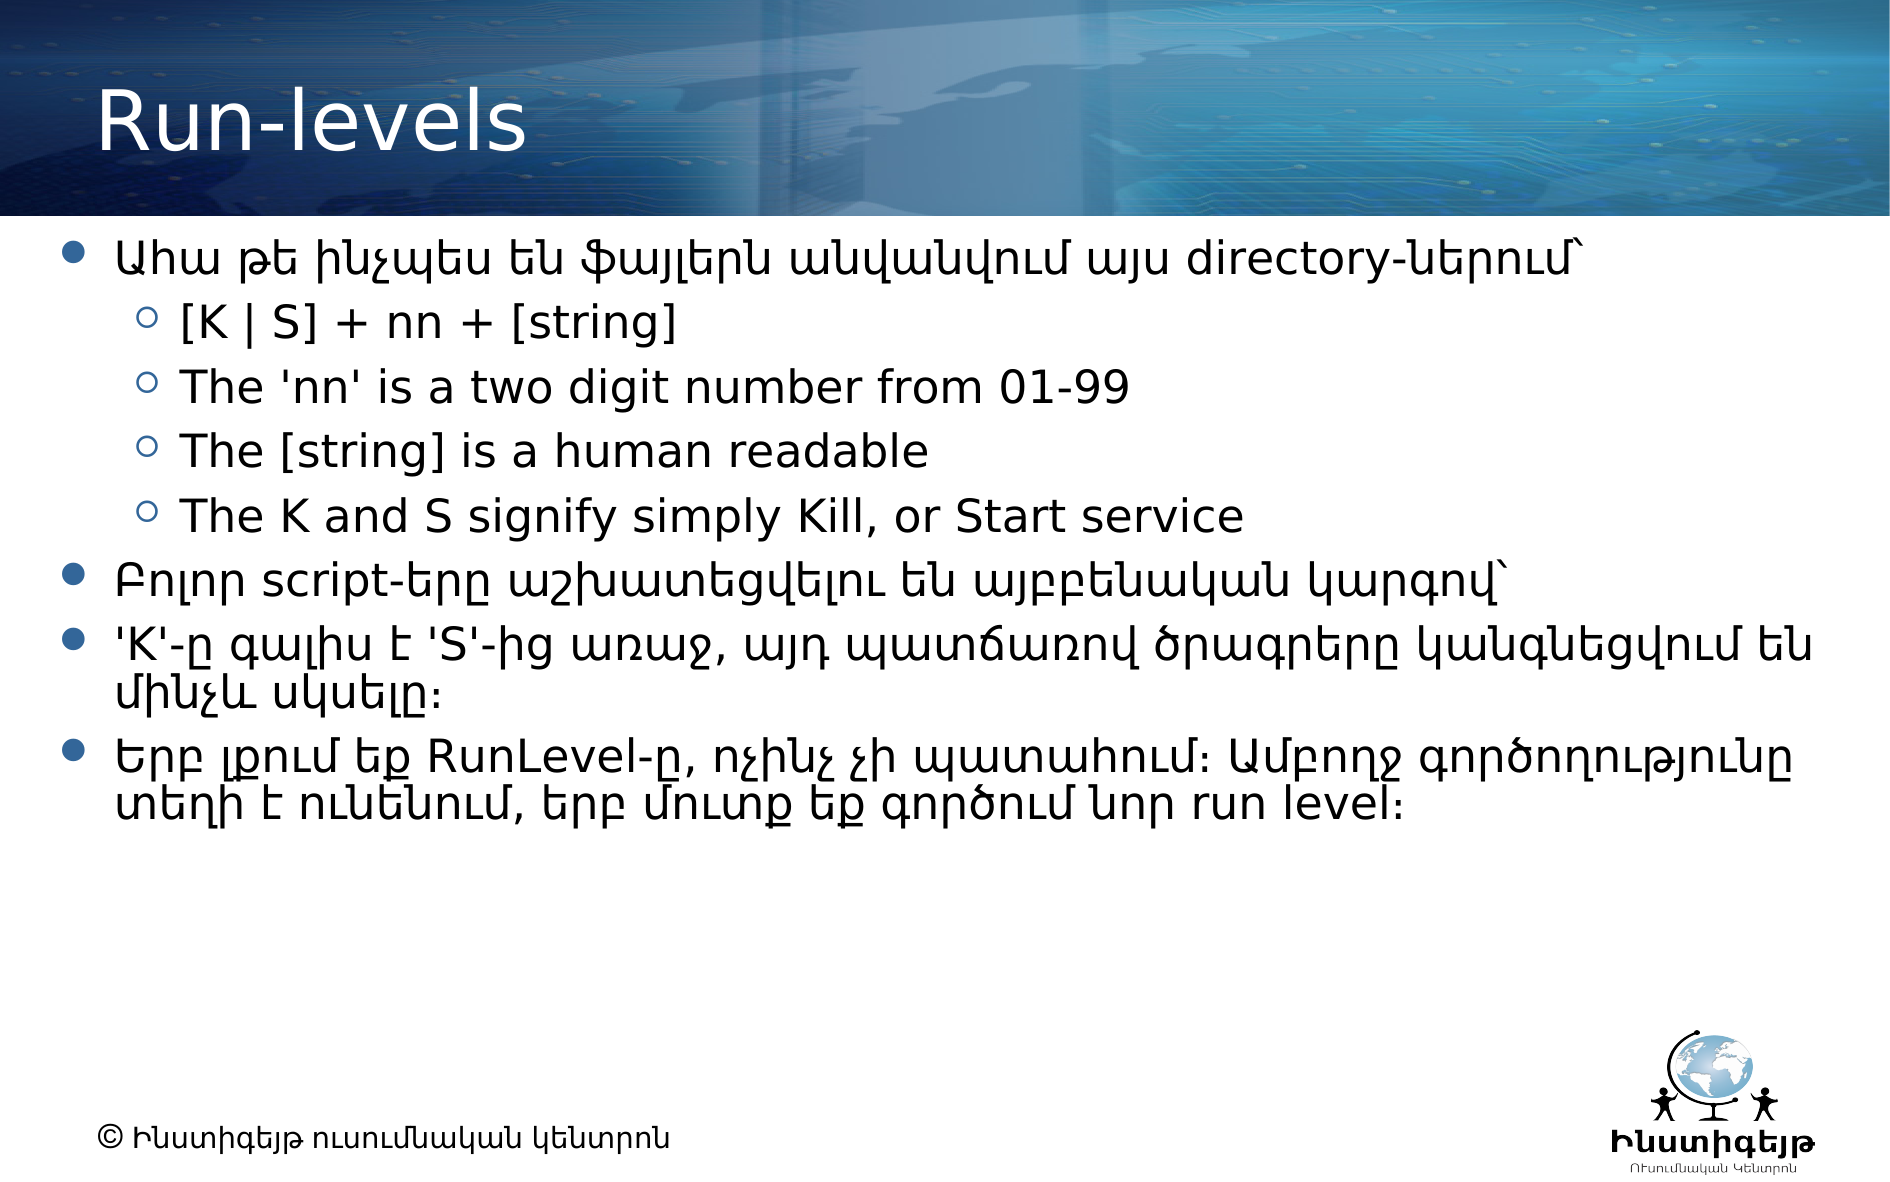

Run-levels
# Ահա թե ինչպես են ֆայլերն անվանվում այս directory-ներում՝
[K | S] + nn + [string]
The 'nn' is a two digit number from 01-99
The [string] is a human readable
The K and S signify simply Kill, or Start service
Բոլոր script-երը աշխատեցվելու են այբբենական կարգով՝
'K'-ը գալիս է 'S'-ից առաջ, այդ պատճառով ծրագրերը կանգնեցվում են մինչև սկսելը։
Երբ լքում եք RunLevel-ը, ոչինչ չի պատահում։ Ամբողջ գործողությունը տեղի է ունենում, երբ մուտք եք գործում նոր run level։